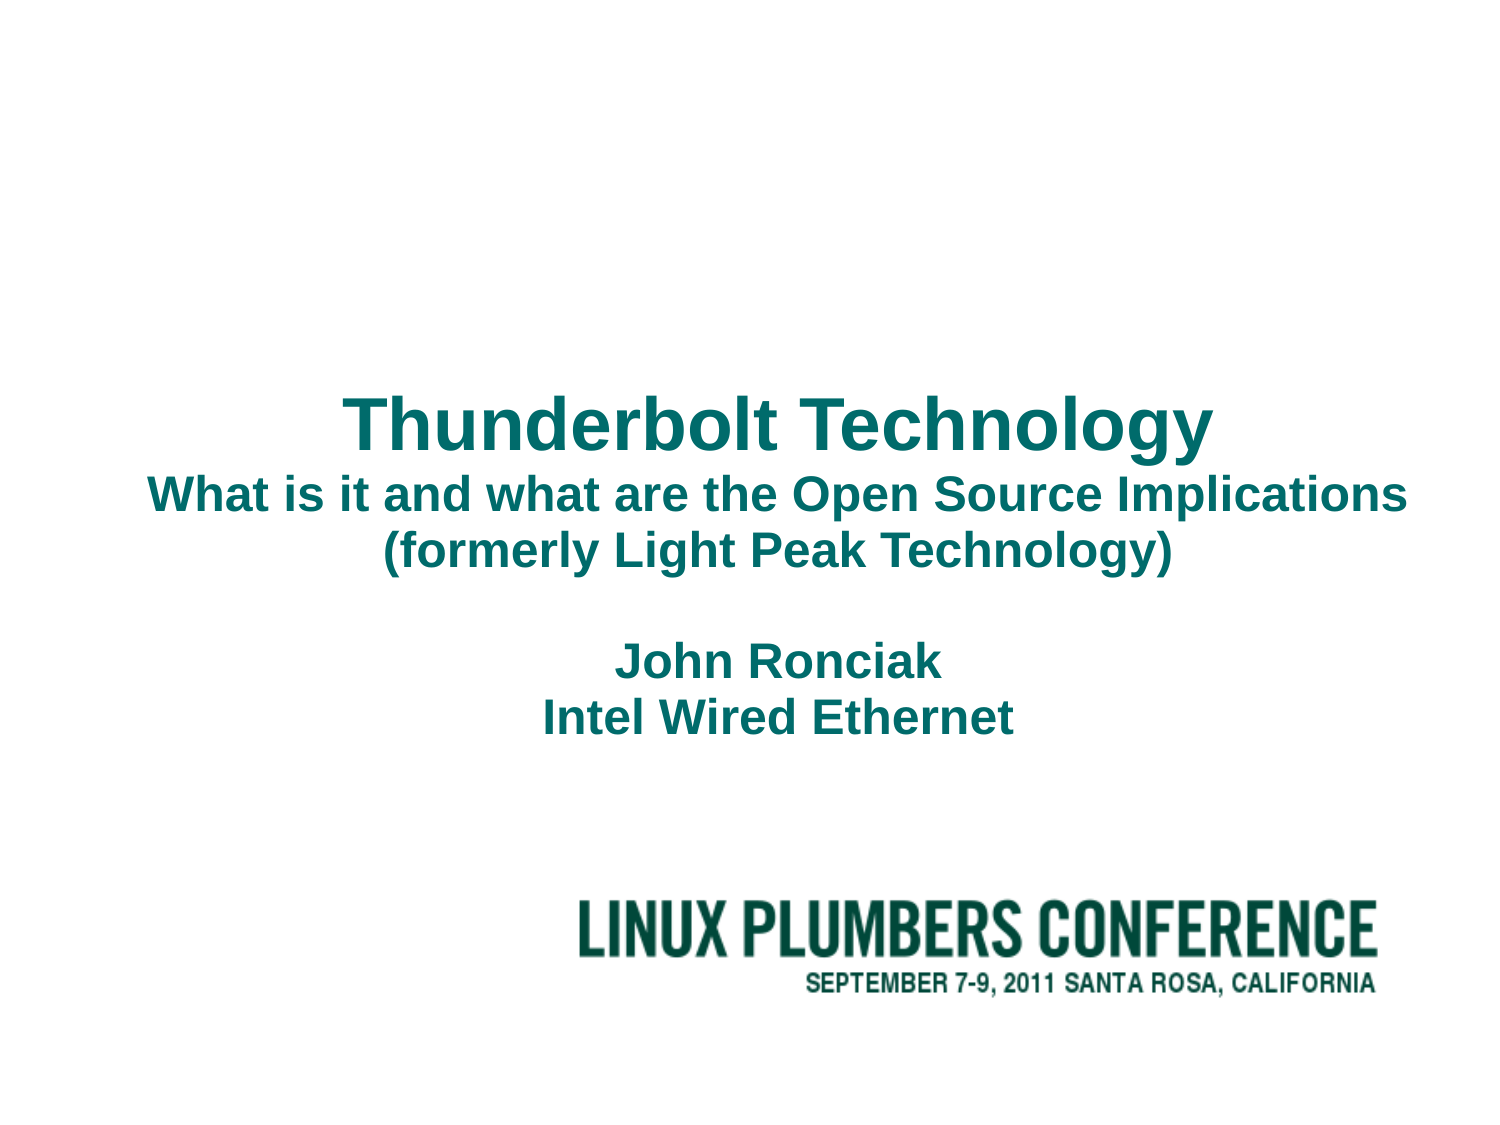

#
Thunderbolt Technology
What is it and what are the Open Source Implications
(formerly Light Peak Technology)
John Ronciak
Intel Wired Ethernet